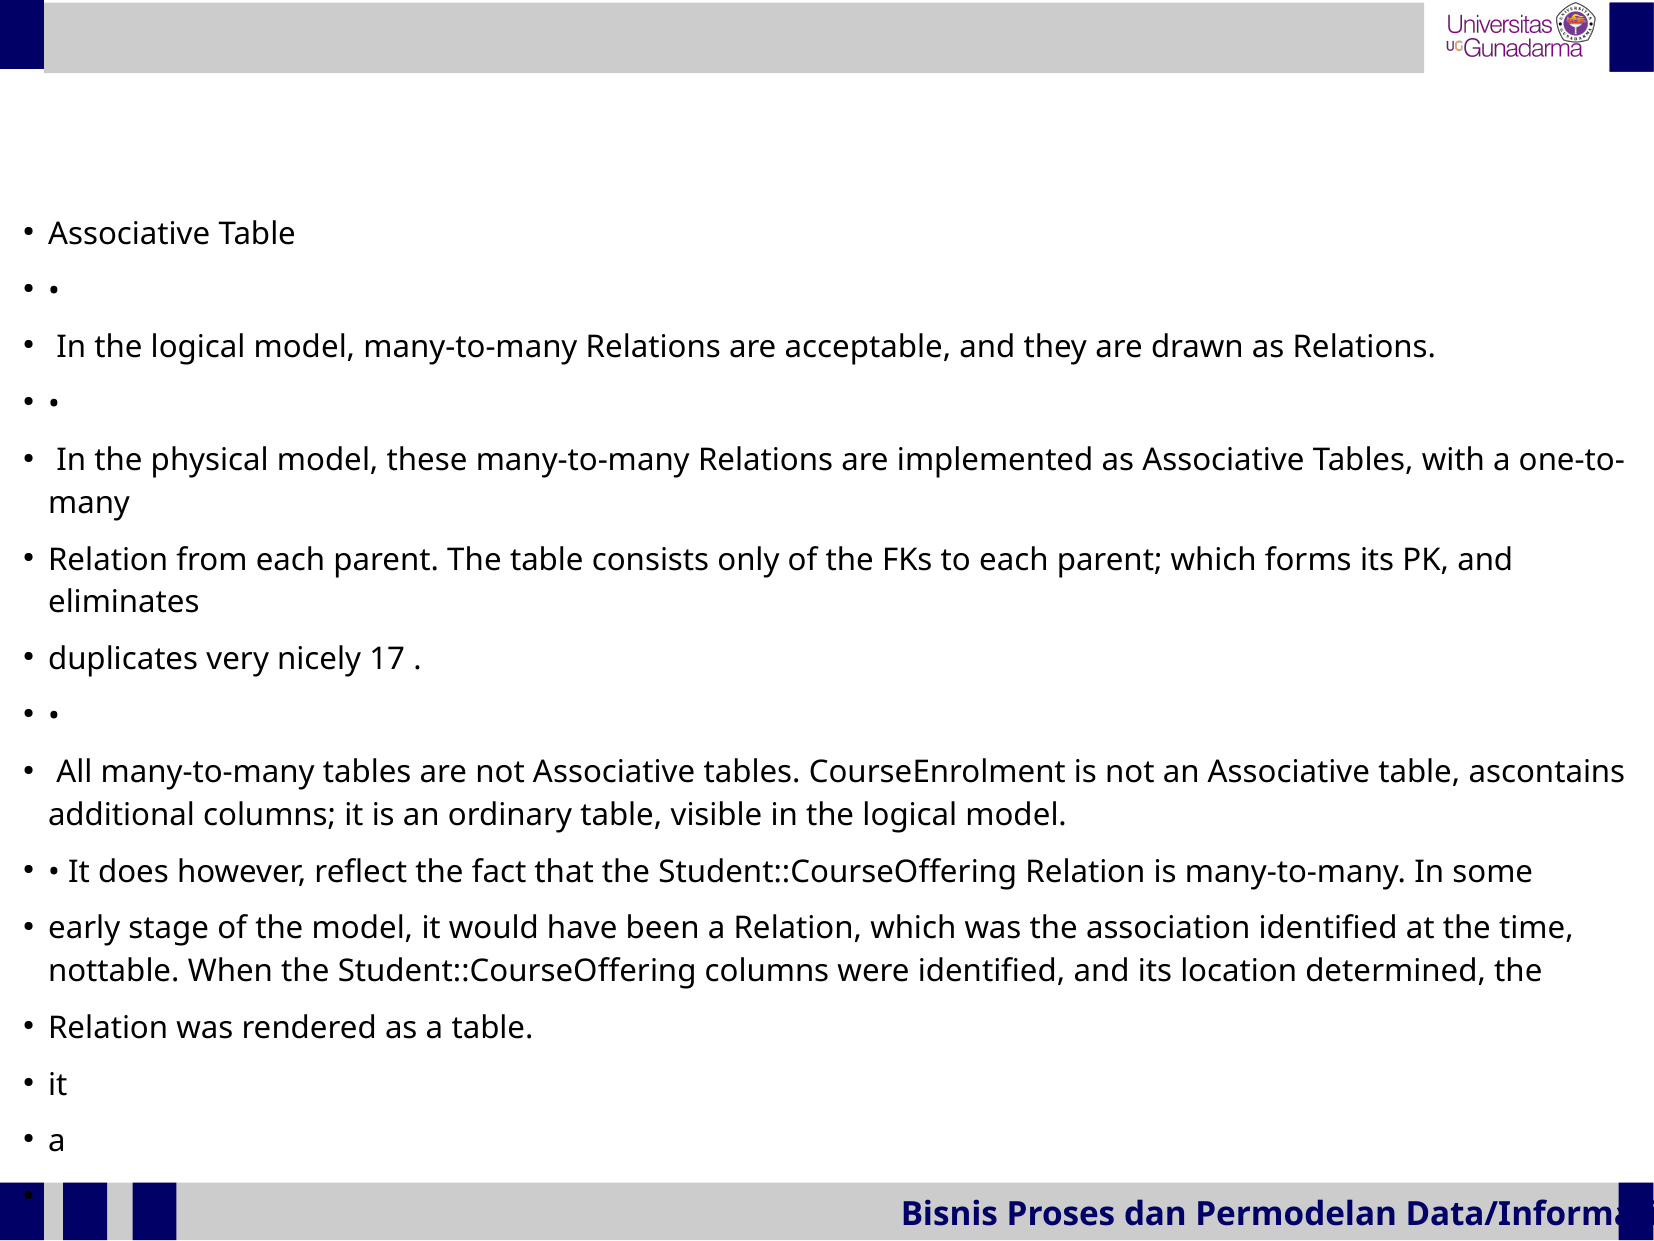

#
Associative Table
•
 In the logical model, many-to-many Relations are acceptable, and they are drawn as Relations.
•
 In the physical model, these many-to-many Relations are implemented as Associative Tables, with a one-to-many
Relation from each parent. The table consists only of the FKs to each parent; which forms its PK, and eliminates
duplicates very nicely 17 .
•
 All many-to-many tables are not Associative tables. CourseEnrolment is not an Associative table, ascontains additional columns; it is an ordinary table, visible in the logical model.
• It does however, reflect the fact that the Student::CourseOffering Relation is many-to-many. In some
early stage of the model, it would have been a Relation, which was the association identified at the time, nottable. When the Student::CourseOffering columns were identified, and its location determined, the
Relation was rendered as a table.
it
a